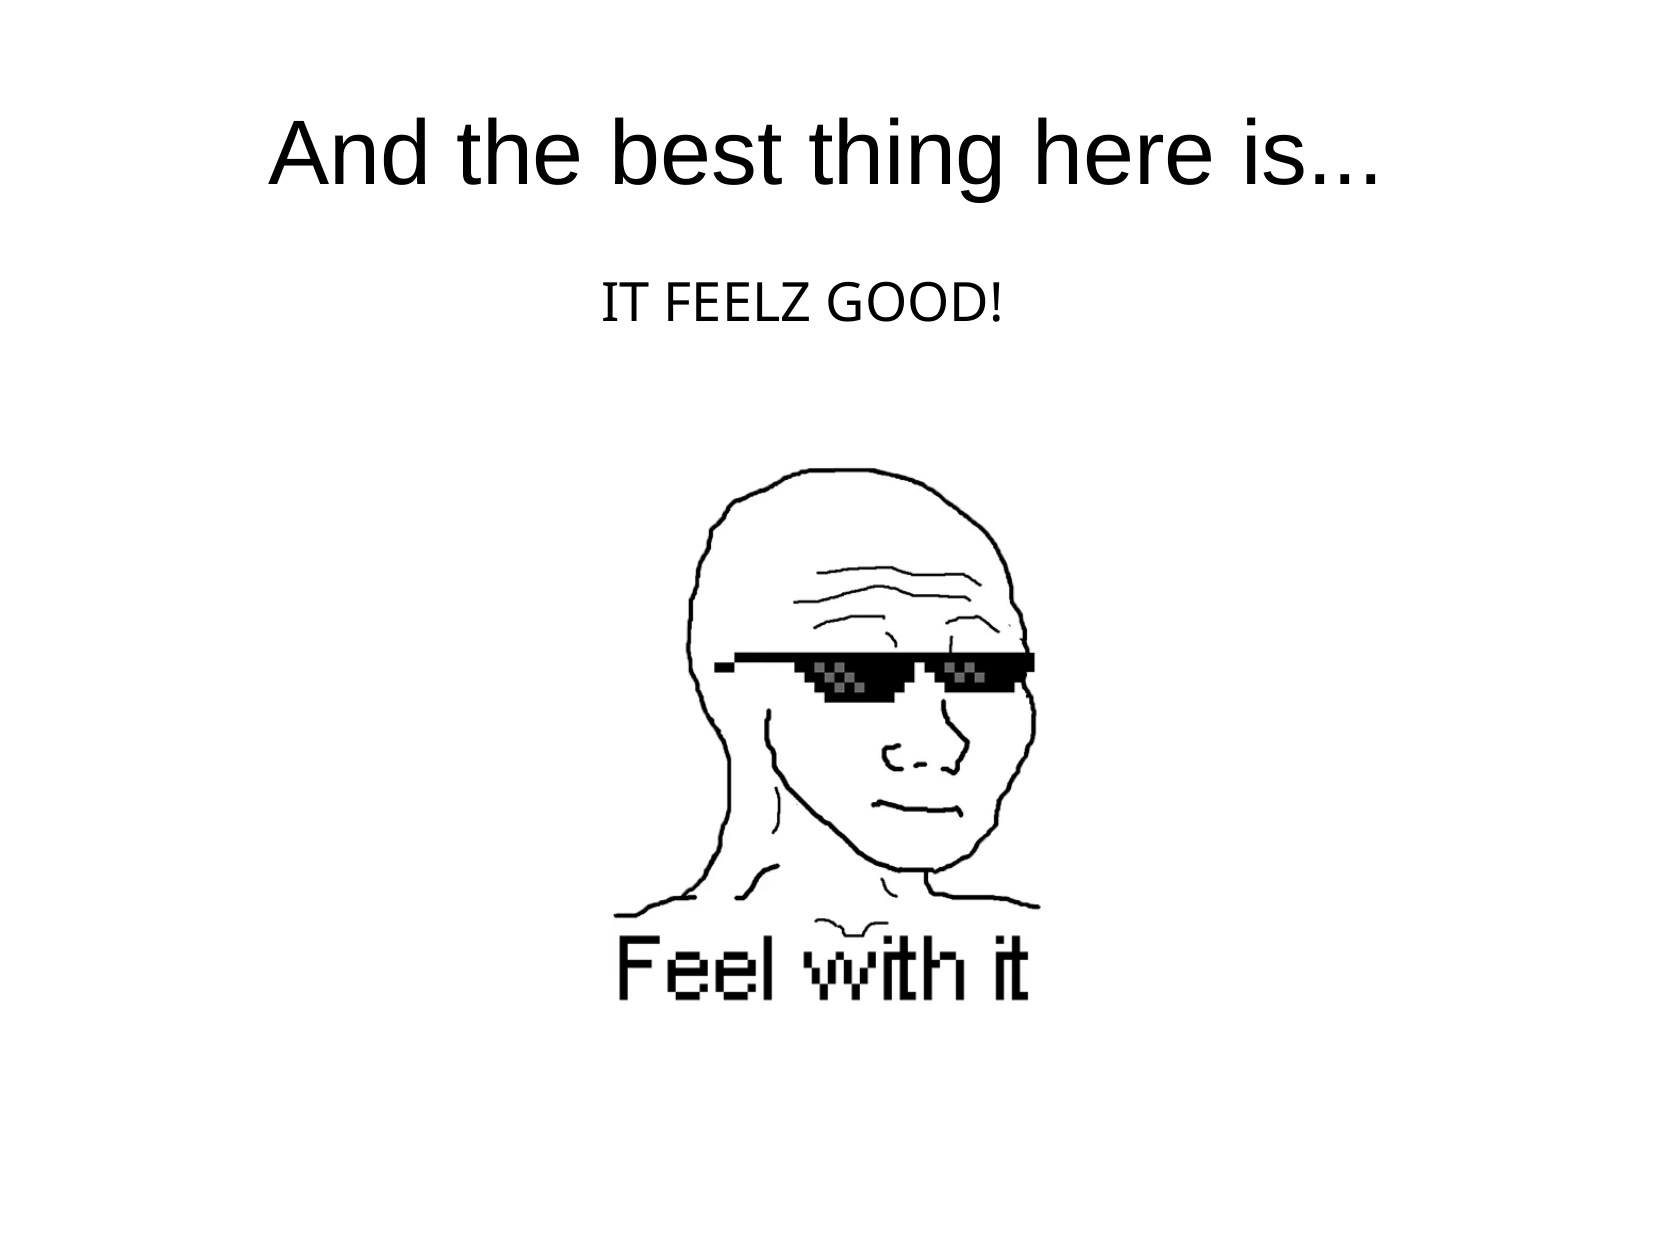

# And the best thing here is...
IT FEELZ GOOD!